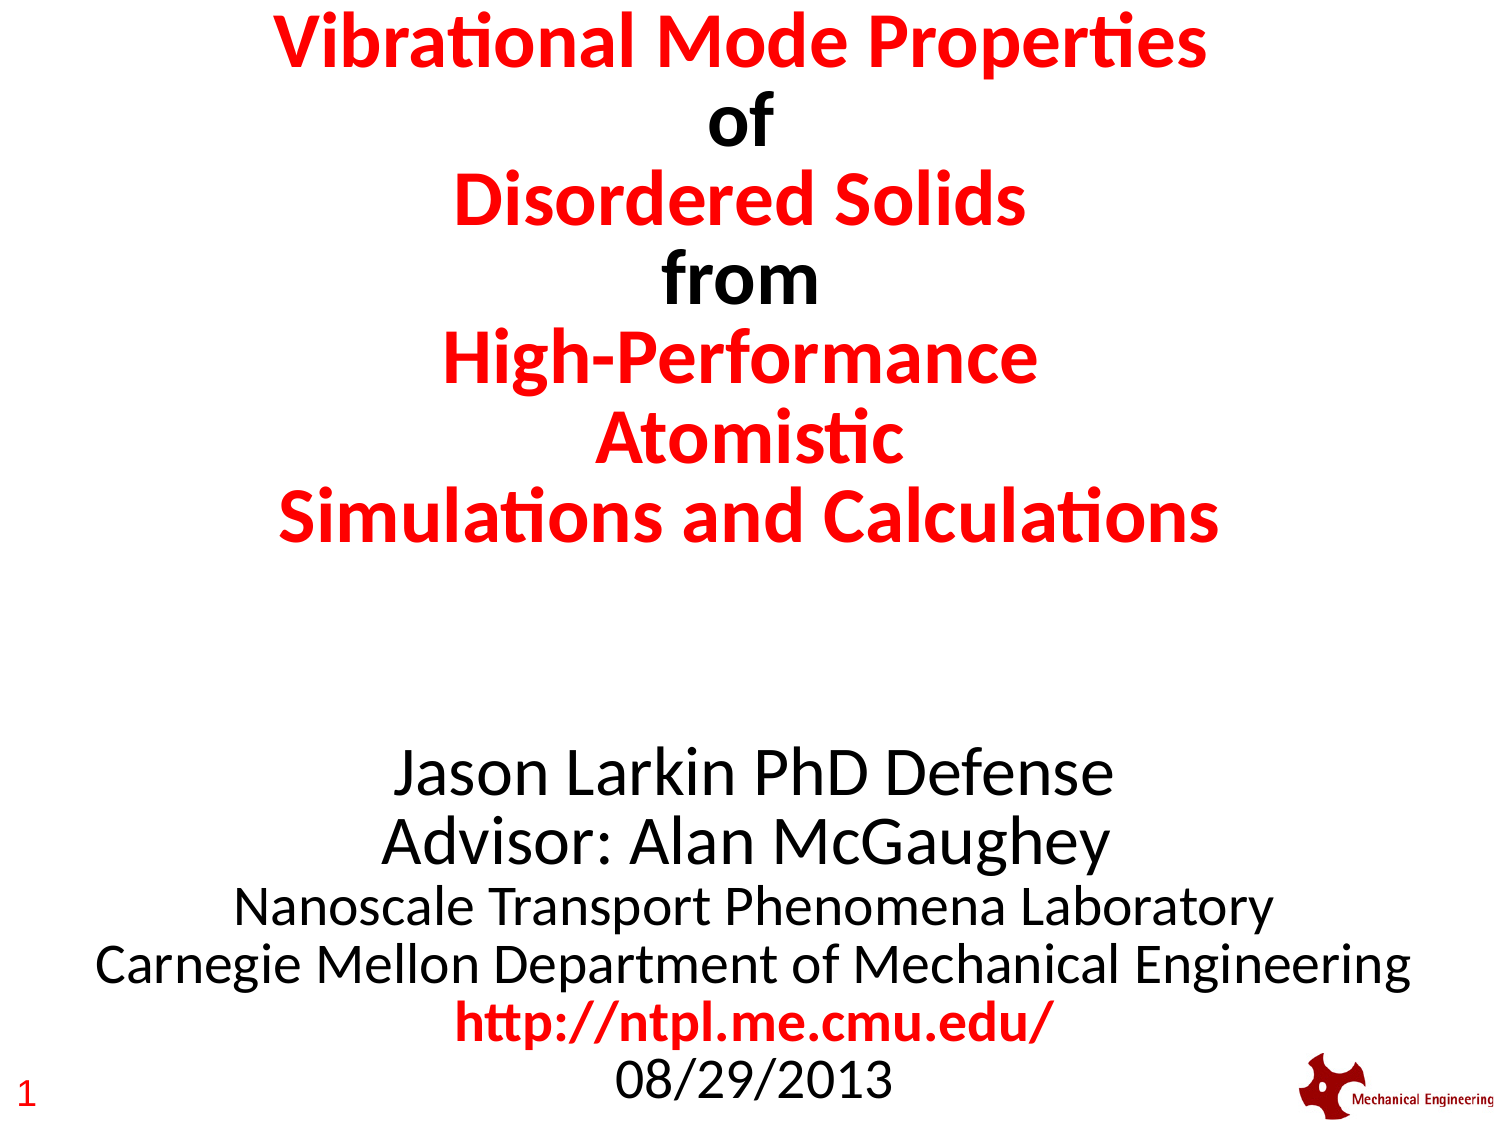

# Vibrational Mode Properties of Disordered Solids from High-Performance Atomistic Simulations and Calculations
Jason Larkin PhD Defense
Advisor: Alan McGaughey
Nanoscale Transport Phenomena Laboratory
Carnegie Mellon Department of Mechanical Engineering
http://ntpl.me.cmu.edu/
08/29/2013